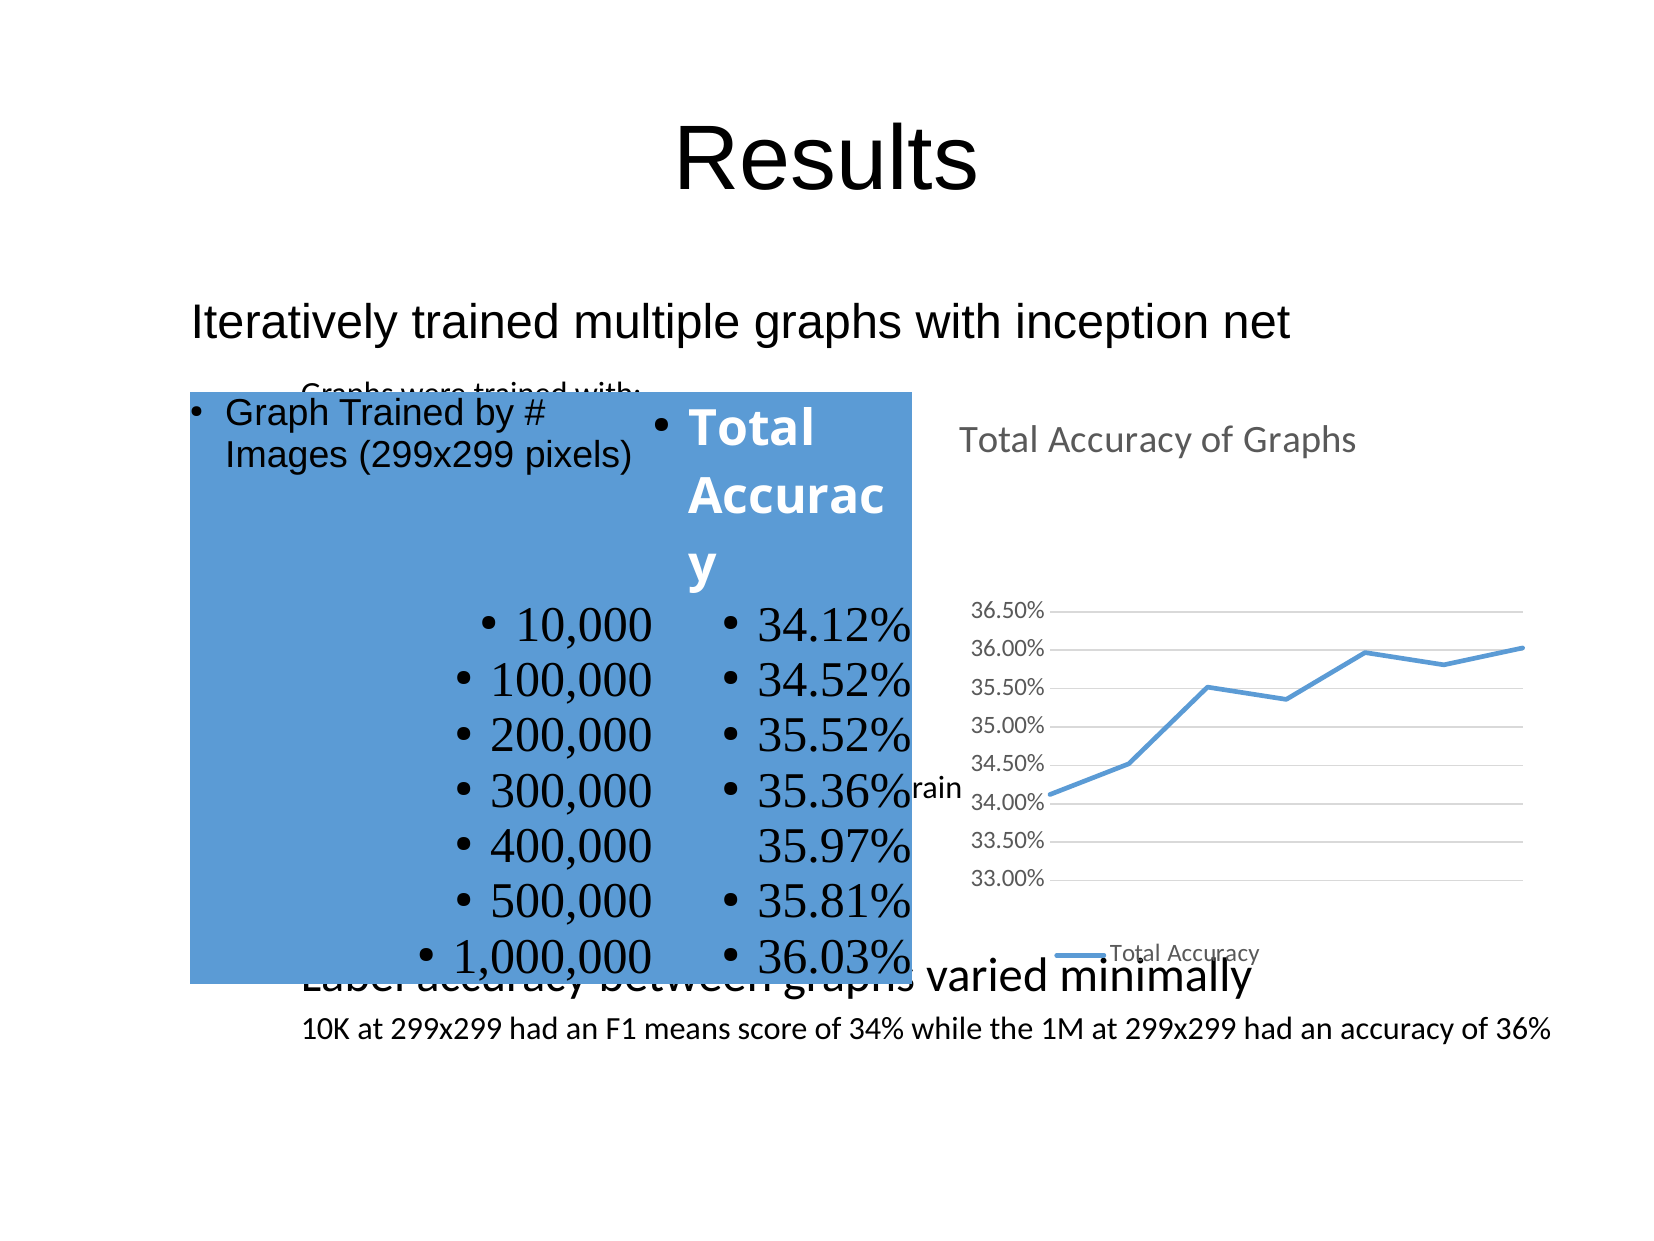

# Results
 Iteratively trained multiple graphs with inception net
Graphs were trained with:
10K images at 40x40 pixel quality
10K images at 40x40 pixel quality
100K images at 299x299 pixel quality
200K images at 299x299 pixel quality
300K images at 299x299 pixel quality
400K images at 299x299 pixel quality
500K images at 299x299 pixel quality
1M images at 40x40 pixel quality
1M images at 299x299 pixel quality (Full, raw, train
ing set)
Label accuracy between graphs varied minimally
10K at 299x299 had an F1 means score of 34% while the 1M at 299x299 had an accuracy of 36%
| Graph Trained by # Images (299x299 pixels) | Total Accuracy |
| --- | --- |
| 10,000 | 34.12% |
| 100,000 | 34.52% |
| 200,000 | 35.52% |
| 300,000 | 35.36% |
| 400,000 | 35.97% |
| 500,000 | 35.81% |
| 1,000,000 | 36.03% |
### Chart: Total Accuracy of Graphs
| Category | Total Accuracy |
|---|---|
| Category 1 | 0.3412 |
| None | 0.3452 |
| None | 0.3552 |
| None | 0.3536 |
| None | 0.3597 |
| None | 0.3581 |
| None | 0.3603 |